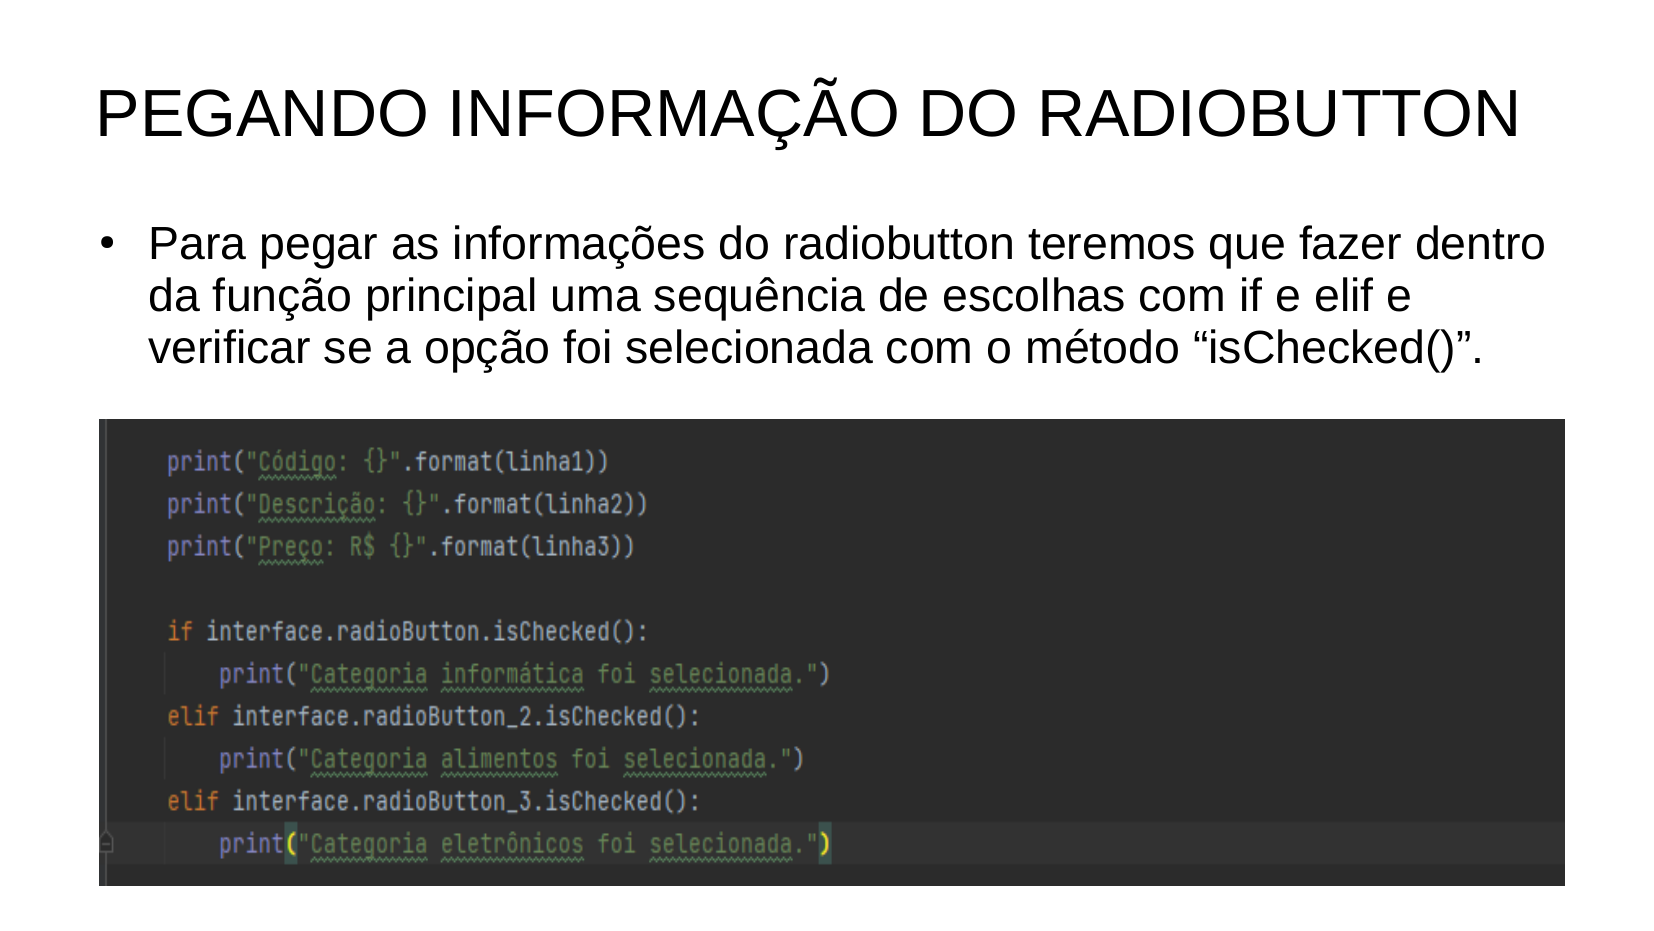

# PEGANDO INFORMAÇÃO DO RADIOBUTTON
Para pegar as informações do radiobutton teremos que fazer dentro da função principal uma sequência de escolhas com if e elif e verificar se a opção foi selecionada com o método “isChecked()”.